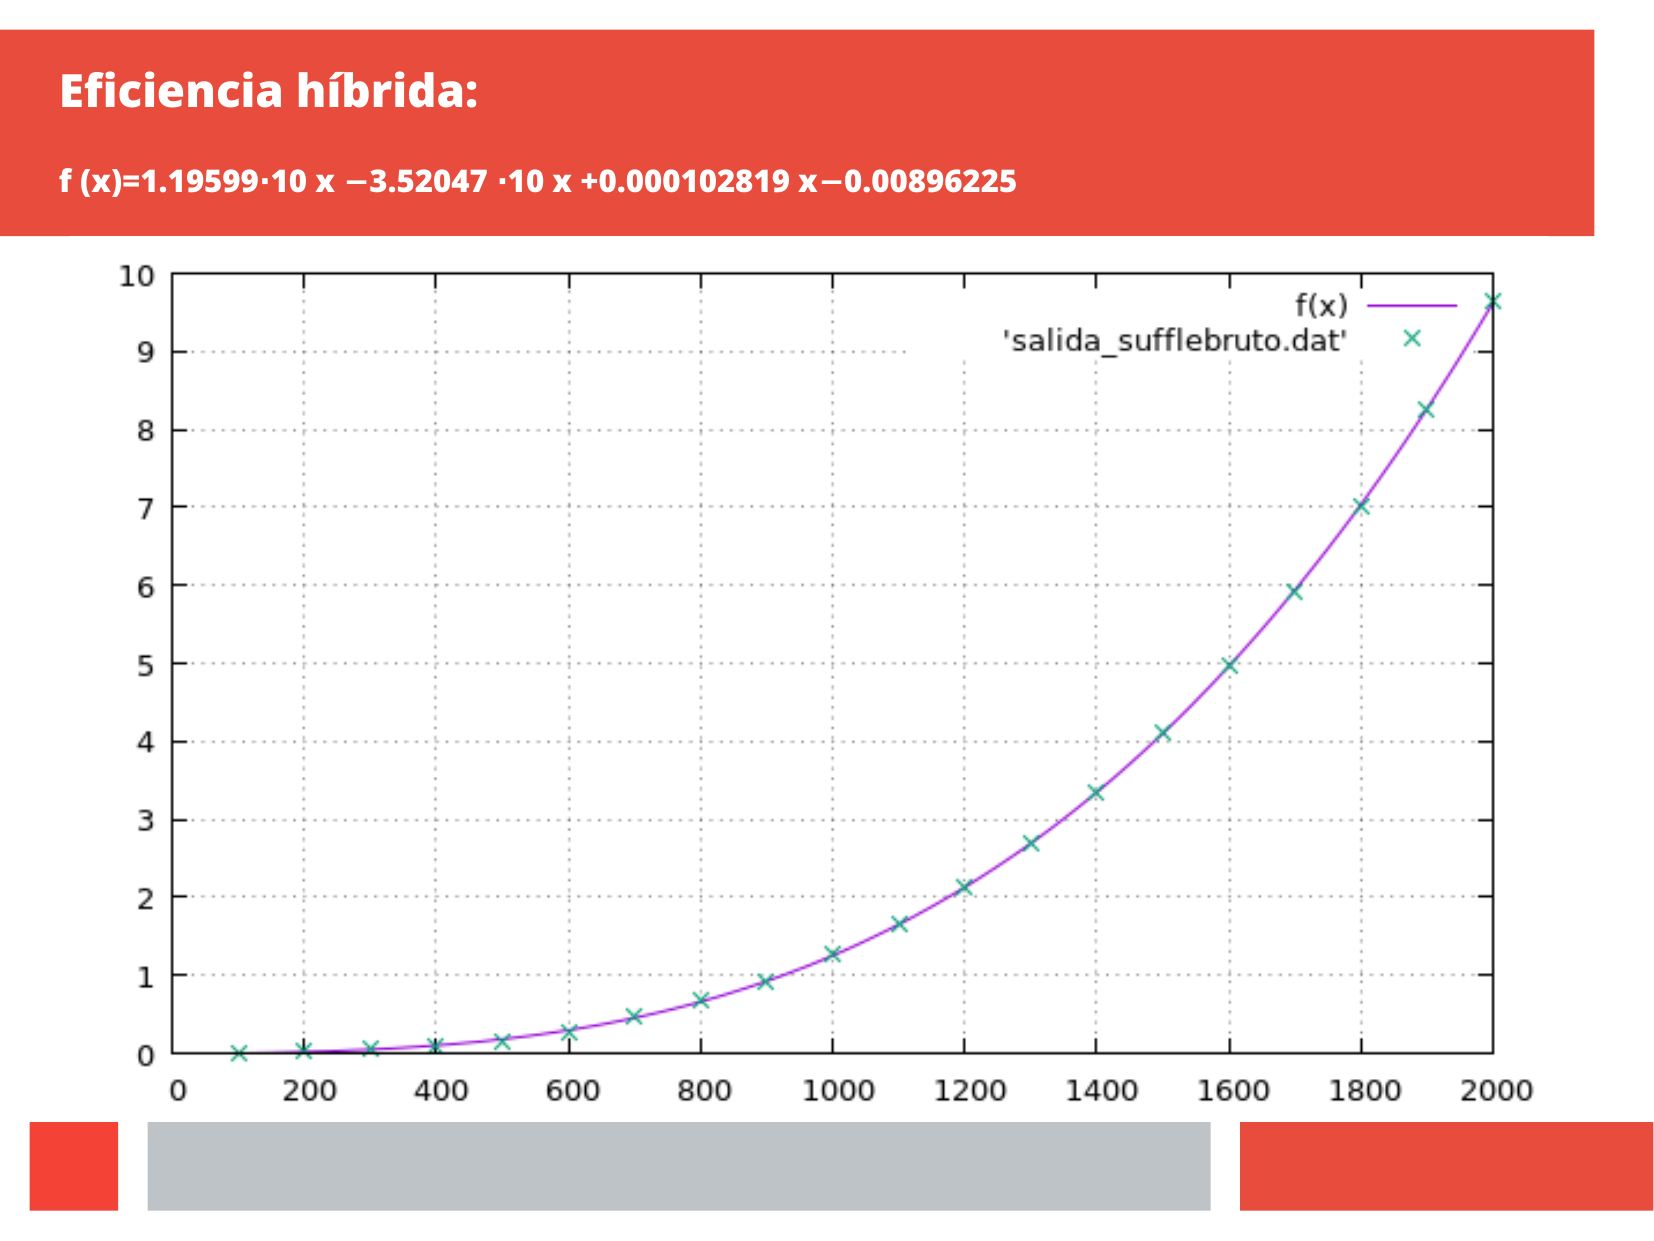

# Eficiencia híbrida: f (x)=1.19599∙10 x −3.52047 ∙10 x +0.000102819 x−0.00896225